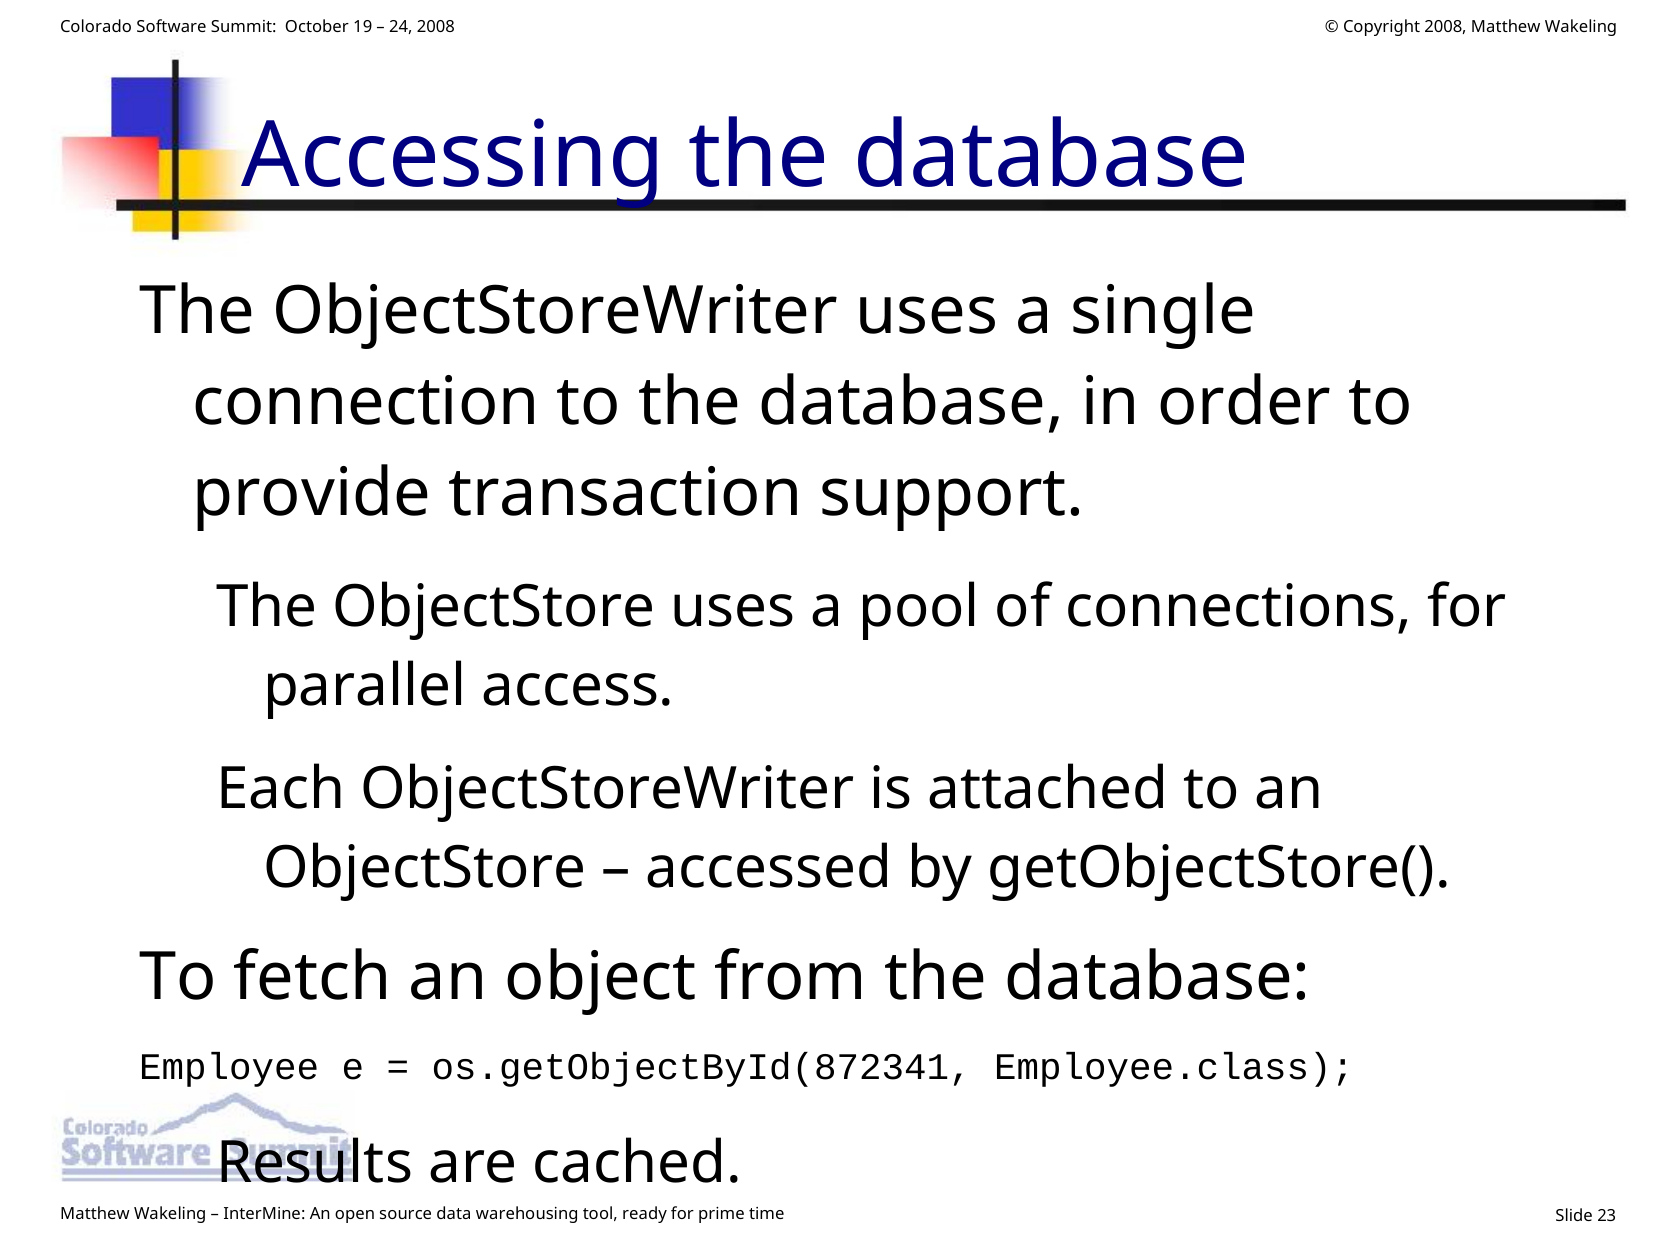

# Accessing the database
The ObjectStoreWriter uses a single connection to the database, in order to provide transaction support.
The ObjectStore uses a pool of connections, for parallel access.
Each ObjectStoreWriter is attached to an ObjectStore – accessed by getObjectStore().
To fetch an object from the database:
Employee e = os.getObjectById(872341, Employee.class);
Results are cached.